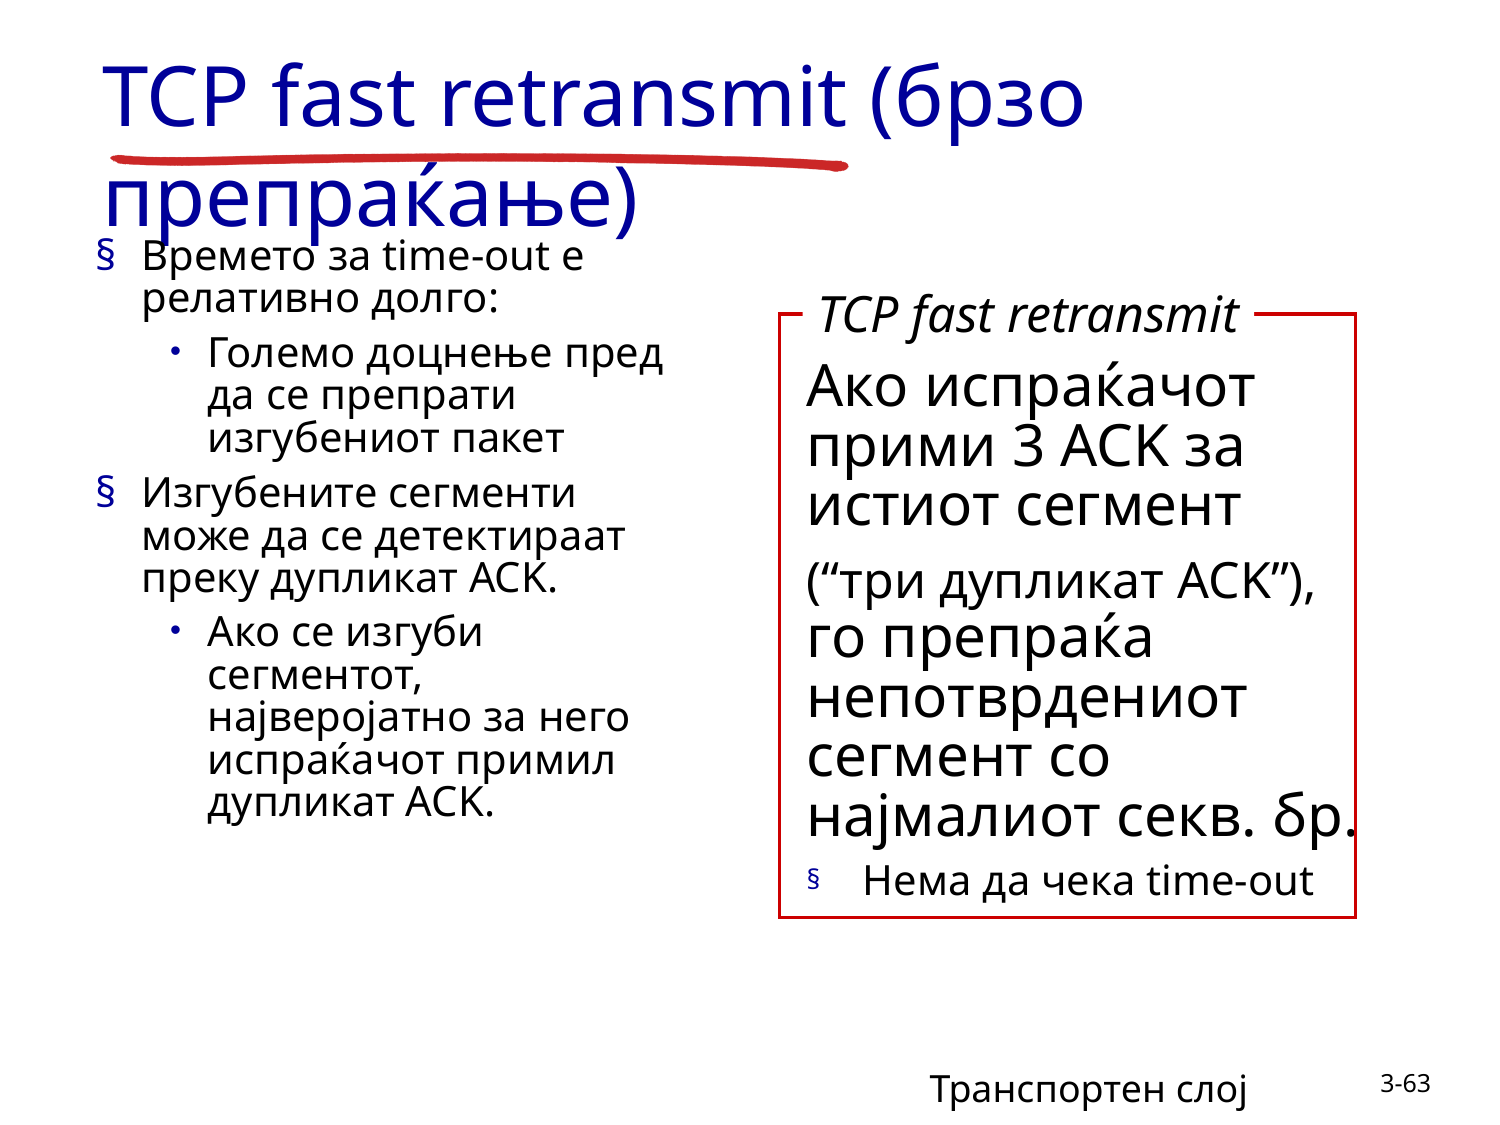

# TCP fast retransmit (брзо препраќање)
Времето за time-out е релативно долго:
Големо доцнење пред да се препрати изгубениот пакет
Изгубените сегменти може да се детектираат преку дупликат ACK.
Ако се изгуби сегментот, најверојатно за него испраќачот примил дупликат ACK.
TCP fast retransmit
Ако испраќачот прими 3 ACK за истиот сегмент
(“три дупликат ACK”), го препраќа непотврдениот сегмент со најмалиот секв. бр.
Нема да чека time-out
Транспортен слој